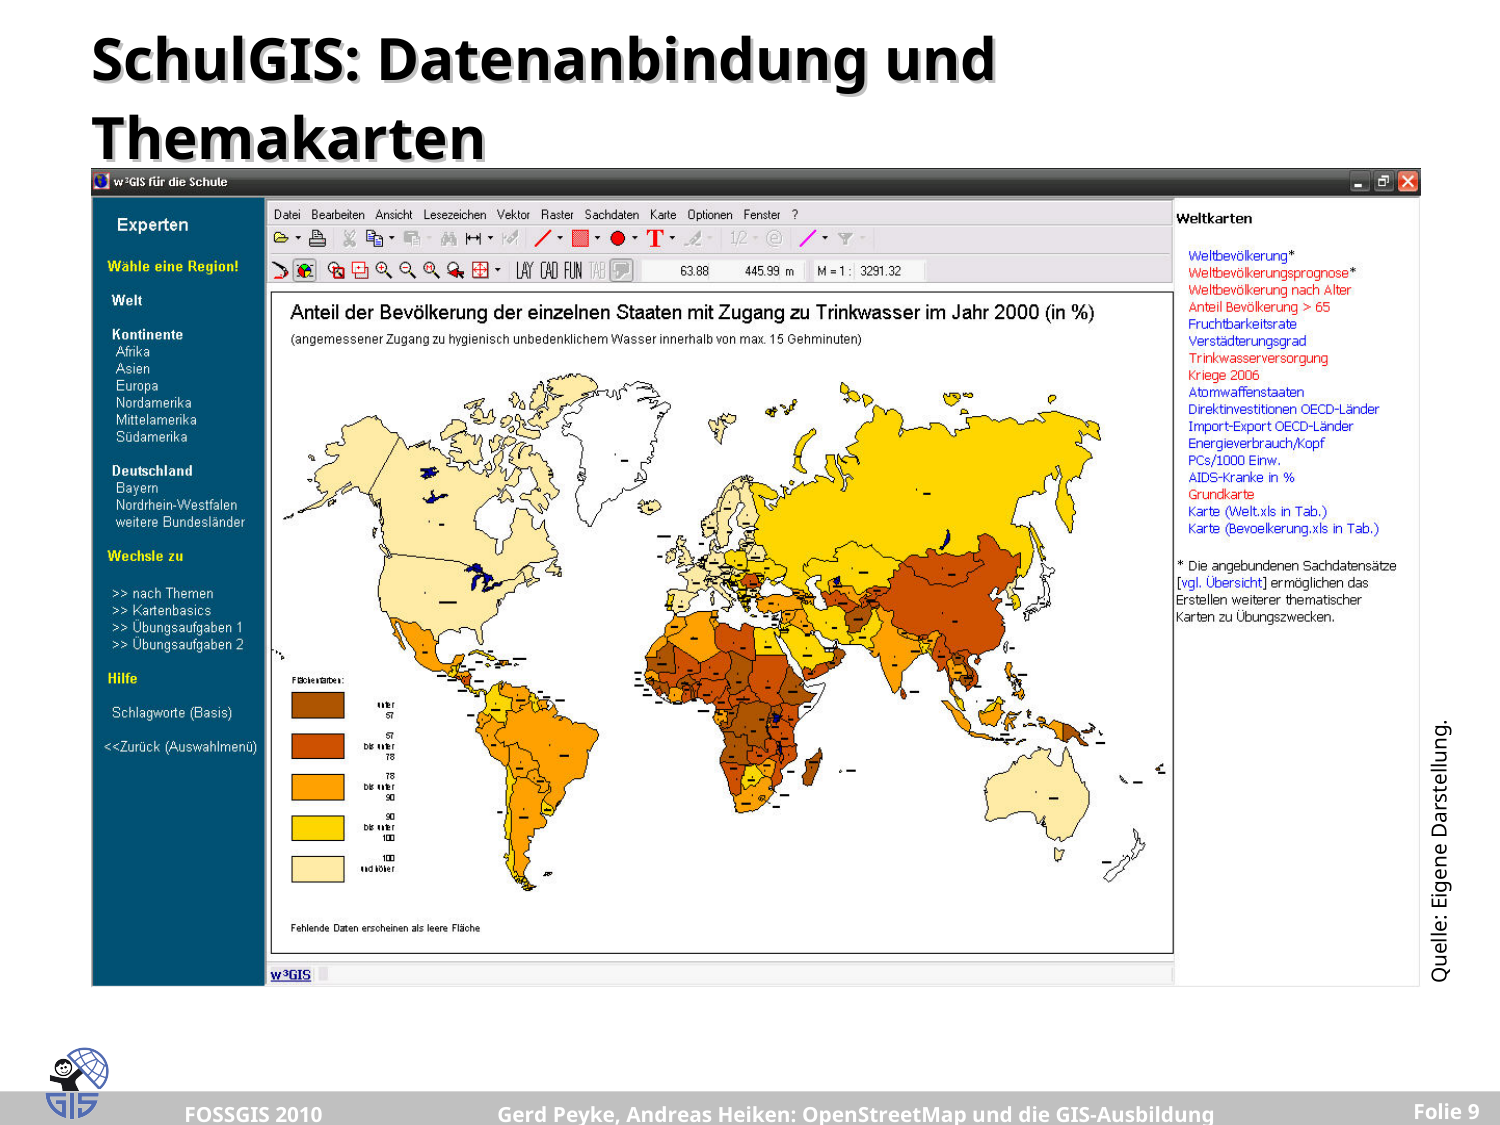

# SchulGIS: Datenanbindung und Themakarten
Quelle: Eigene Darstellung.
9
17. Februar 2010
Mündliche Promotionsprüfung - Heiken